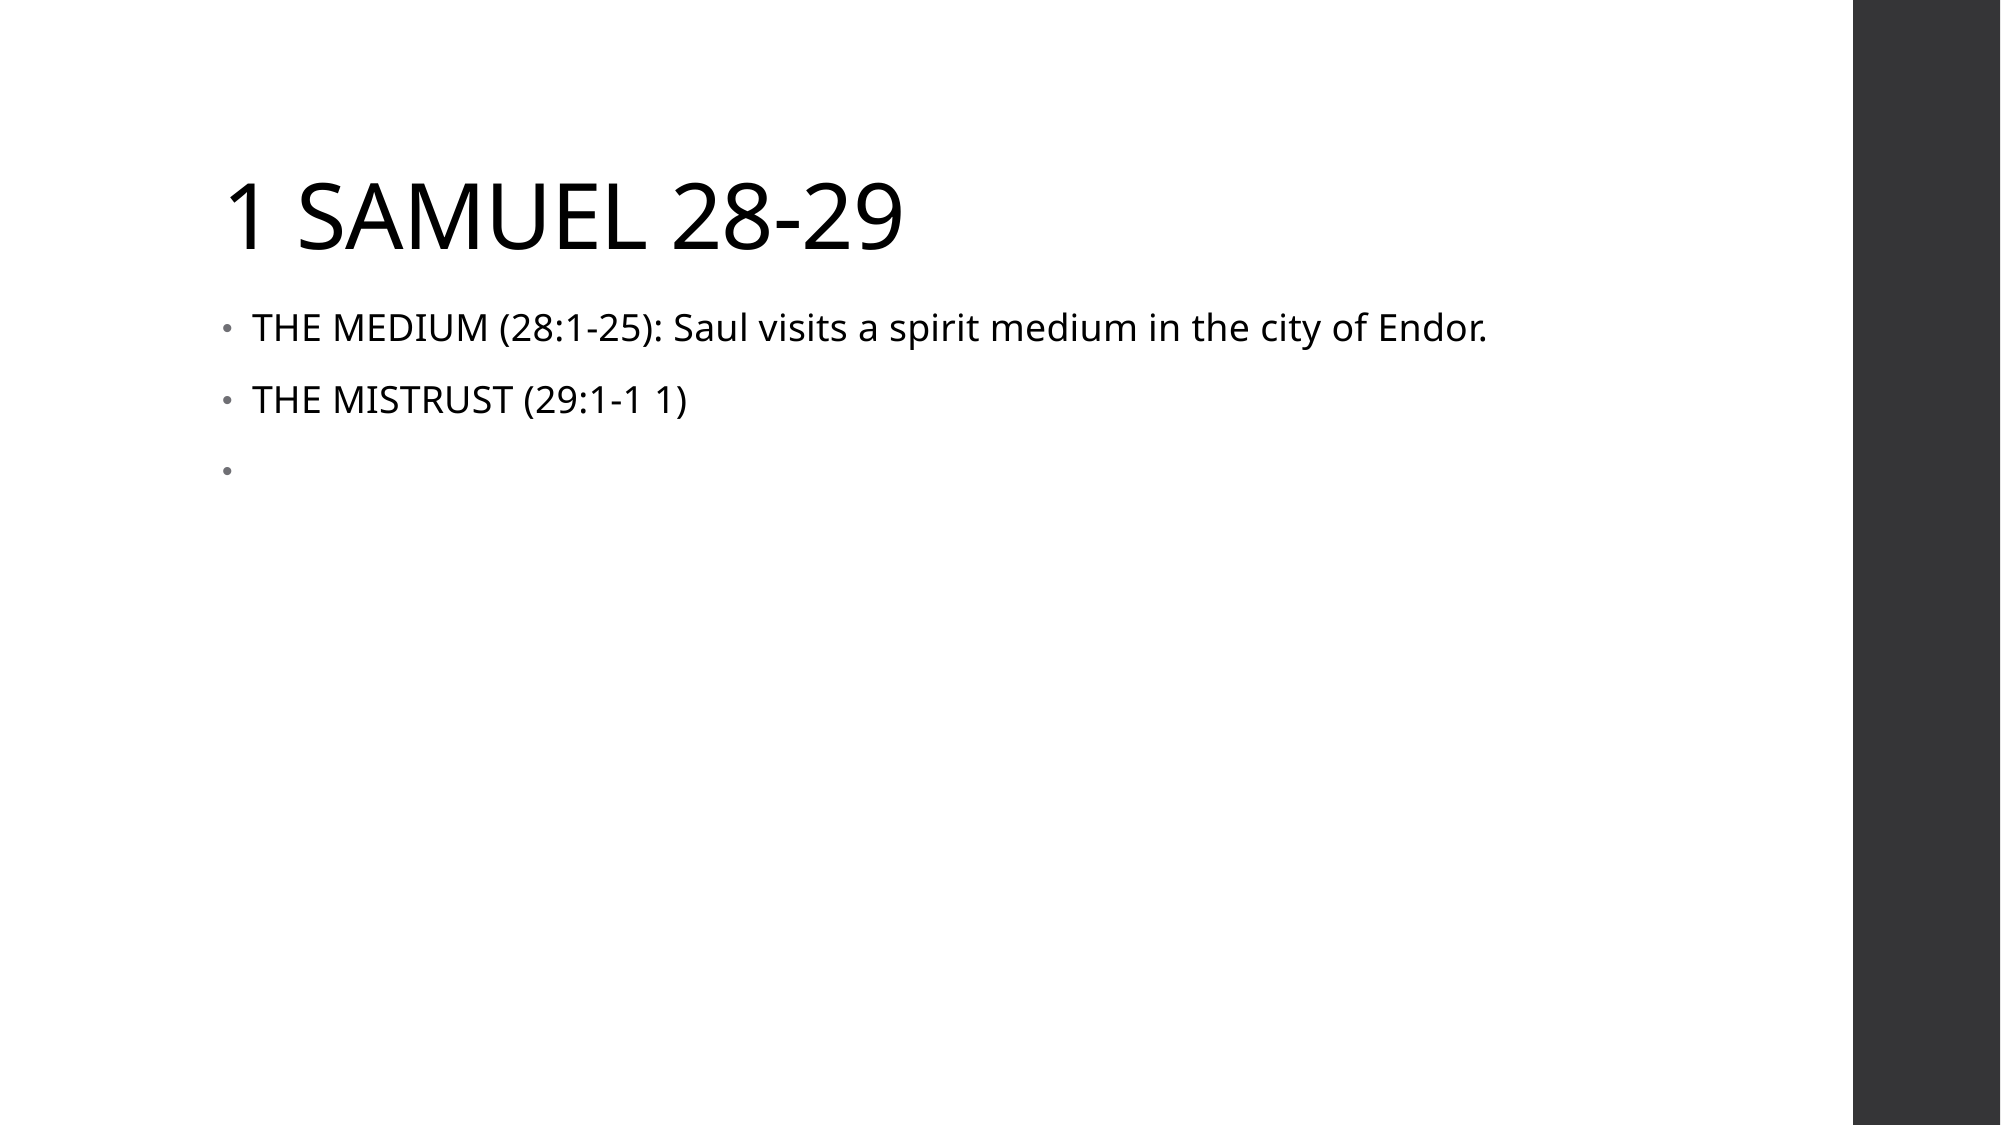

# 1 SAMUEL 28-29
THE MEDIUM (28:1-25): Saul visits a spirit medium in the city of Endor.
THE MISTRUST (29:1-1 1)